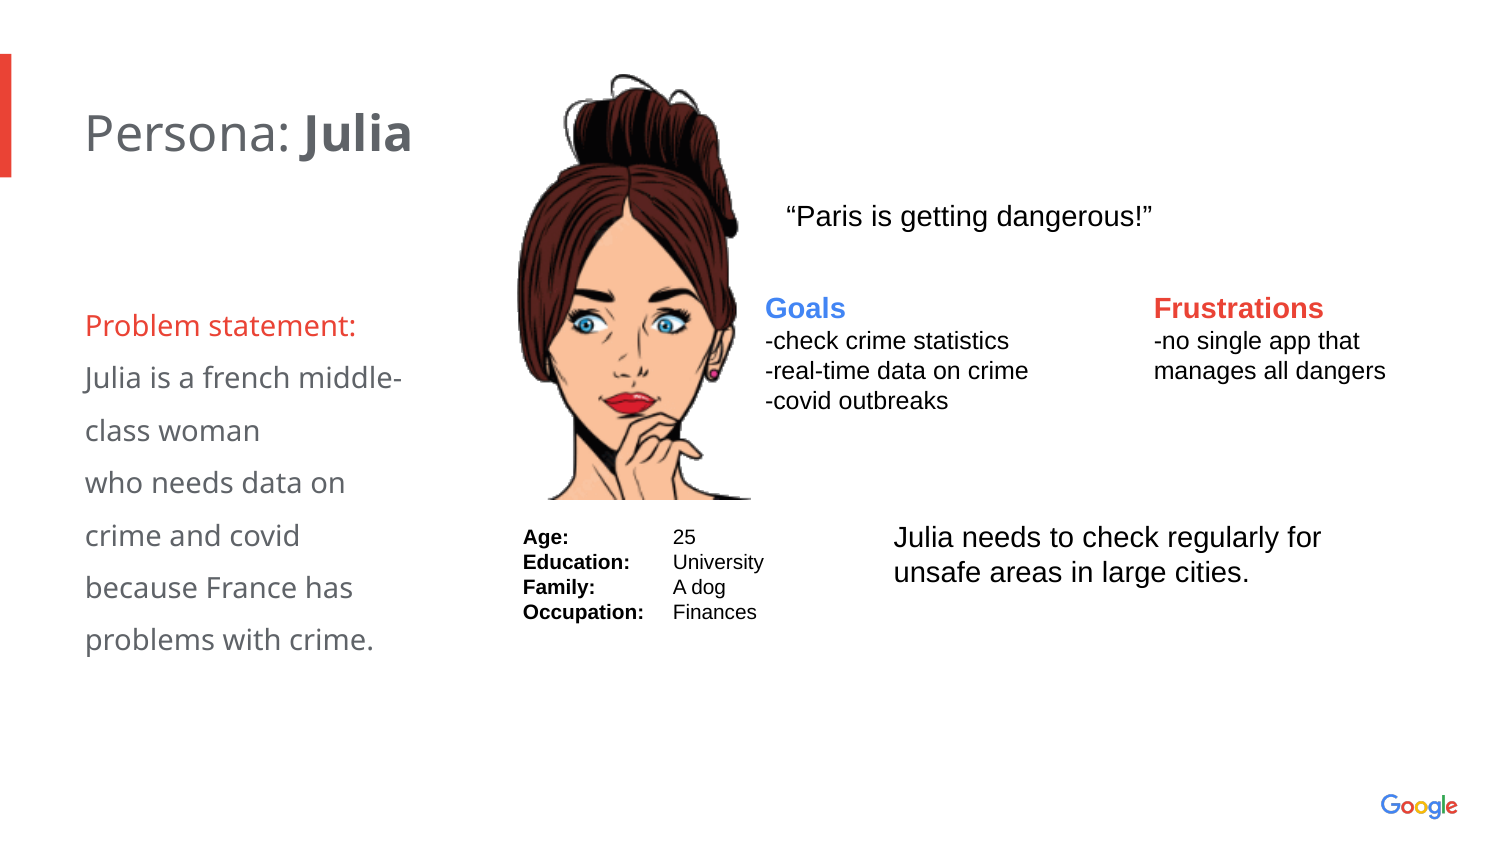

Persona: Julia
“Paris is getting dangerous!”
Problem statement:
Julia is a french middle-class woman
who needs data on crime and covid
because France has problems with crime.
Goals
-check crime statistics
-real-time data on crime
-covid outbreaks
Frustrations
-no single app that manages all dangers
Julia needs to check regularly for unsafe areas in large cities.
Age: 		25
Education:	University
Family:		A dog
Occupation:	Finances